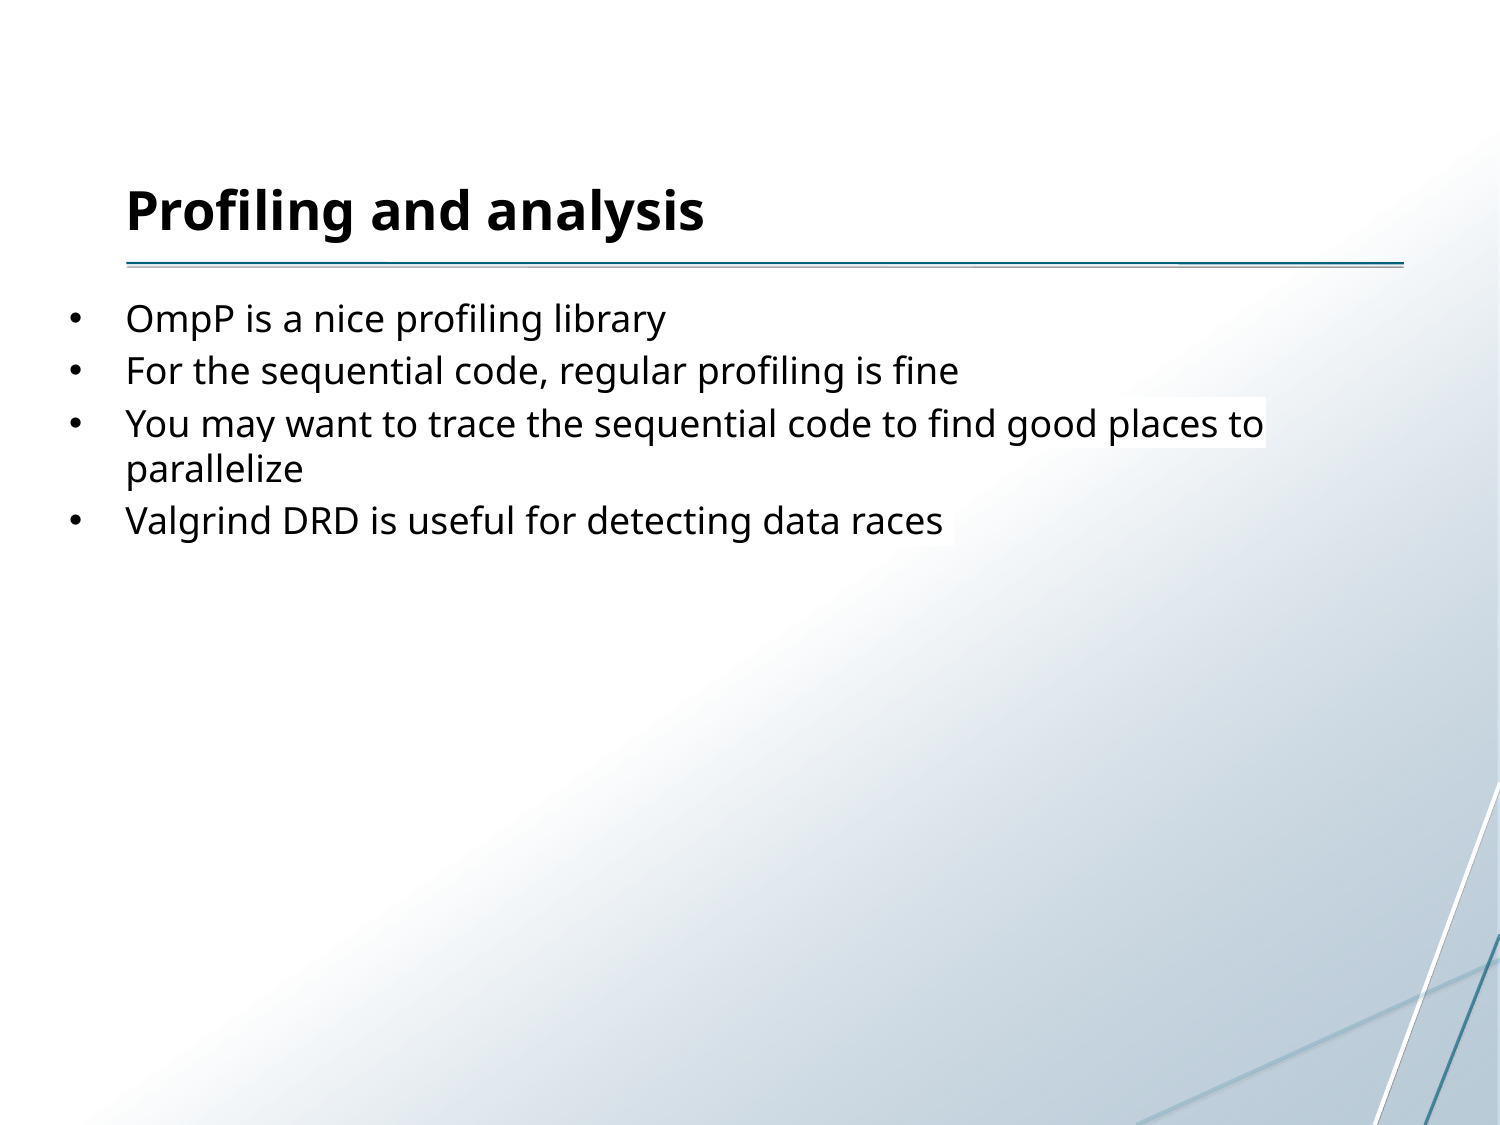

# Profiling and analysis
OmpP is a nice profiling library
For the sequential code, regular profiling is fine
You may want to trace the sequential code to find good places to parallelize
Valgrind DRD is useful for detecting data races